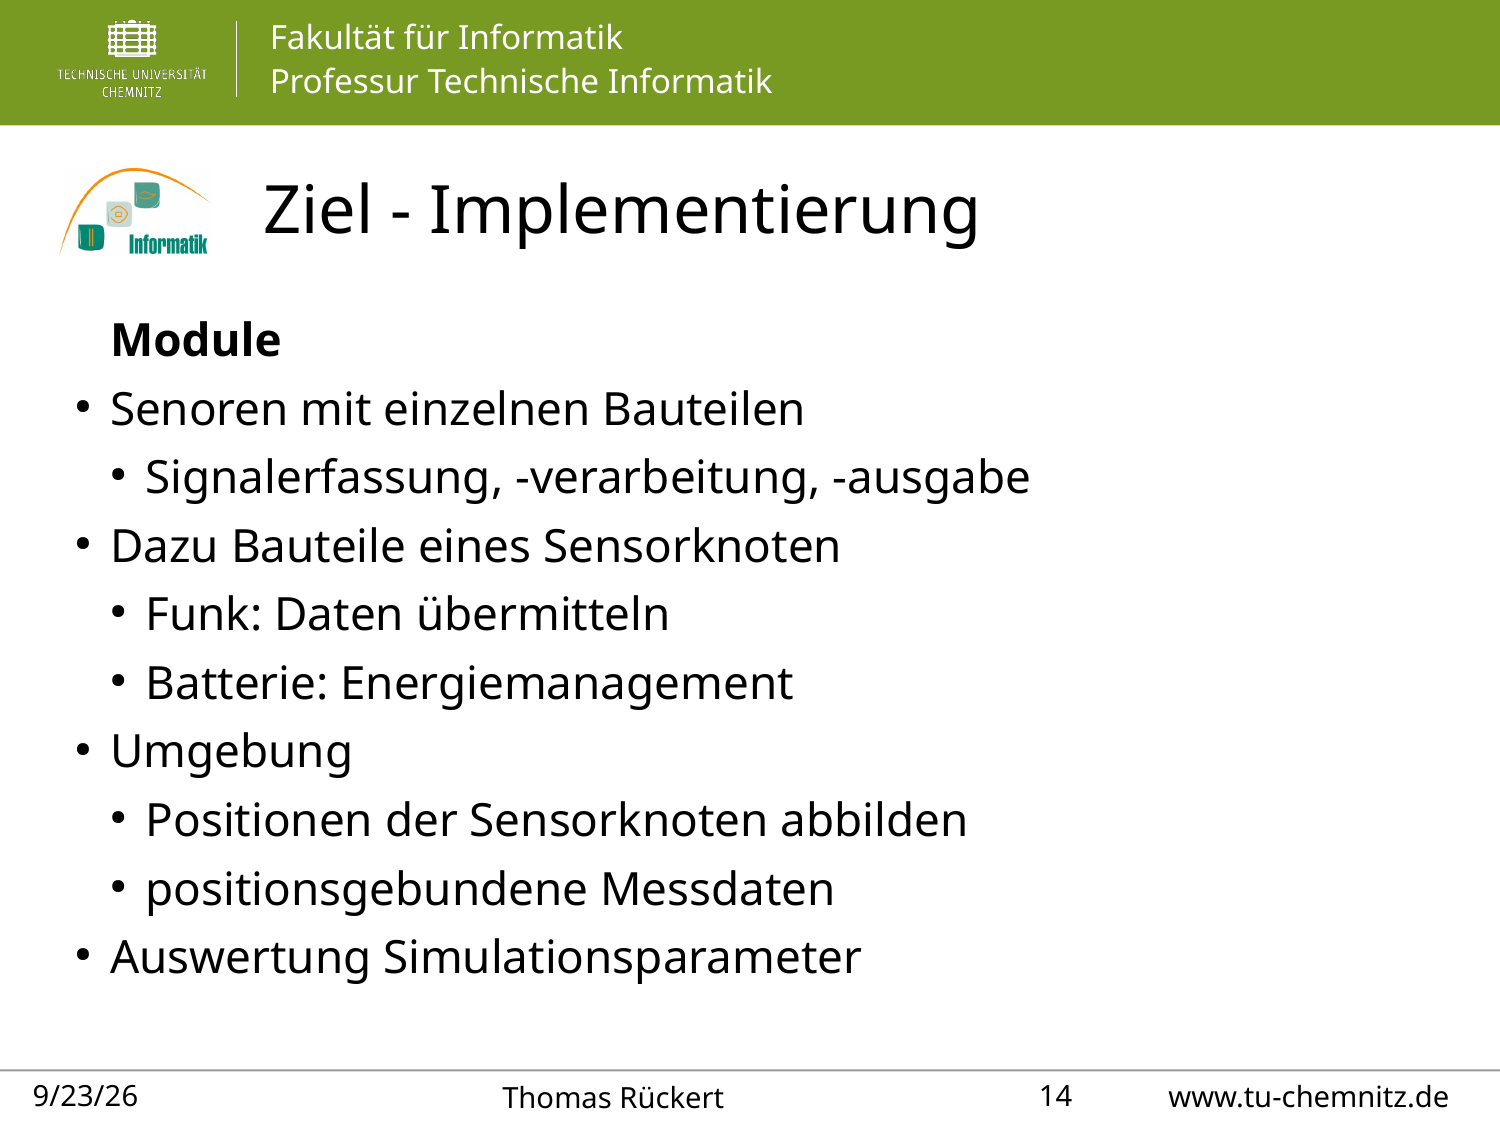

# Ziel - Implementierung
Module
Senoren mit einzelnen Bauteilen
Signalerfassung, -verarbeitung, -ausgabe
Dazu Bauteile eines Sensorknoten
Funk: Daten übermitteln
Batterie: Energiemanagement
Umgebung
Positionen der Sensorknoten abbilden
positionsgebundene Messdaten
Auswertung Simulationsparameter
Thomas Rückert